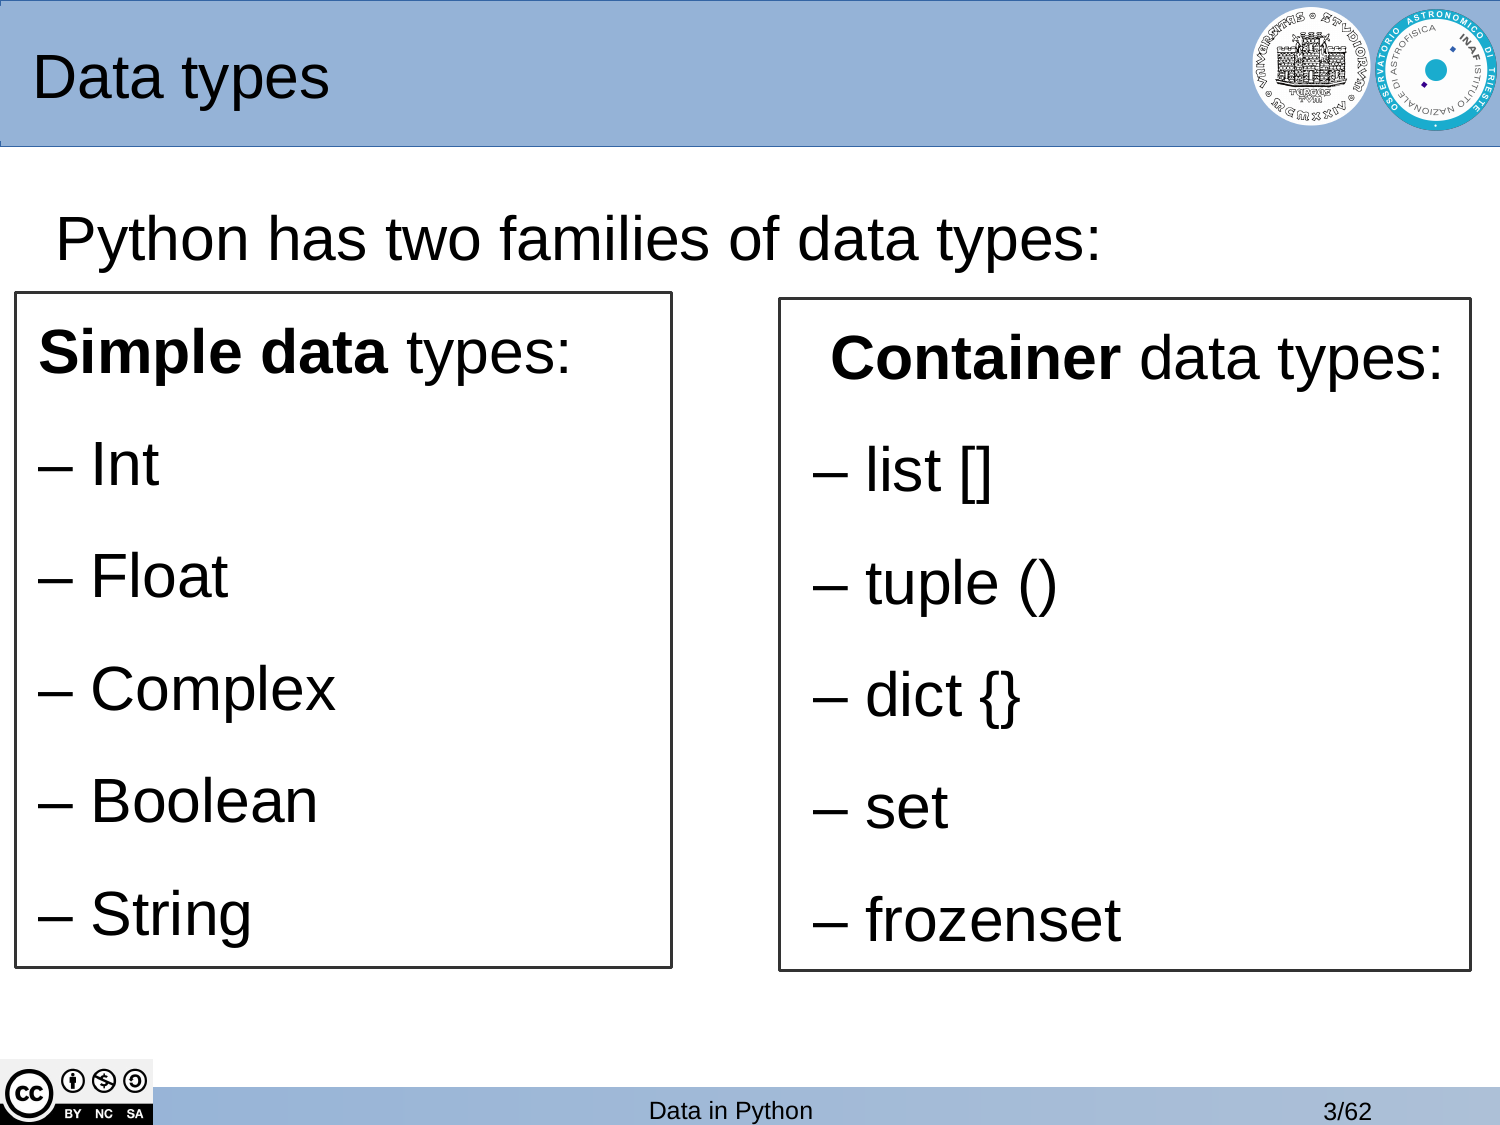

Data types
# Python has two families of data types:
Simple data types:
– Int
– Float
– Complex
– Boolean
– String
 Container data types:
– list []
– tuple ()
– dict {}
– set
– frozenset